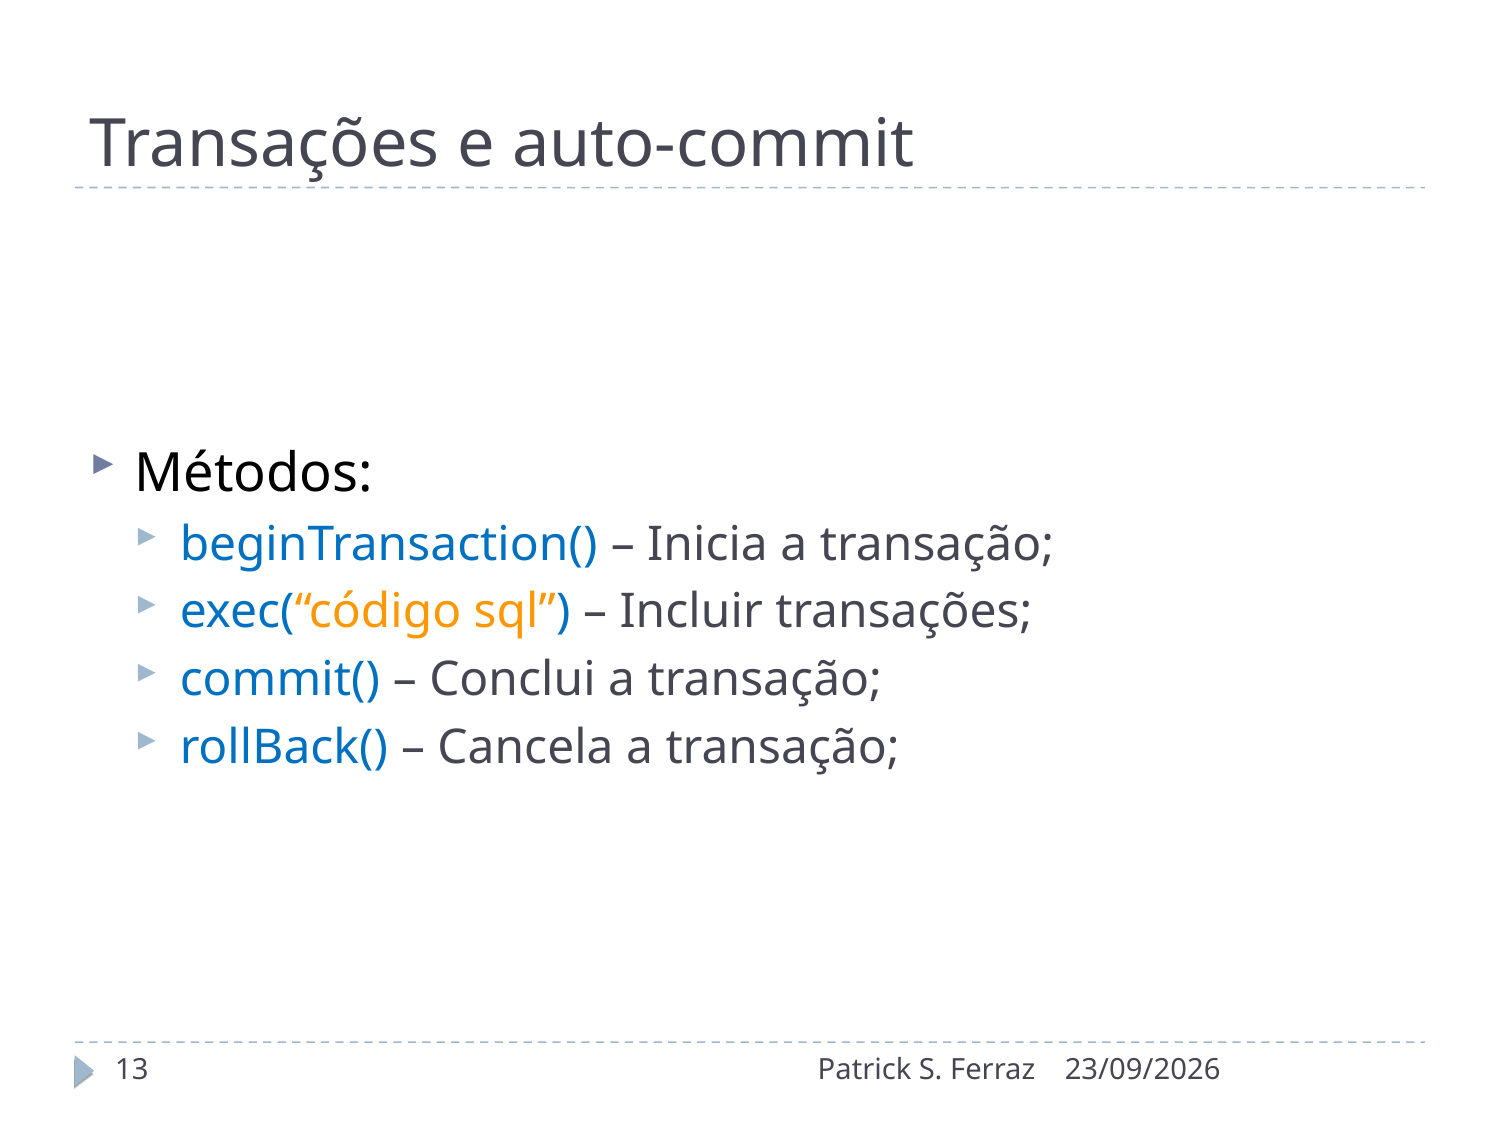

# Transações e auto-commit
Métodos:
beginTransaction() – Inicia a transação;
exec(“código sql”) – Incluir transações;
commit() – Conclui a transação;
rollBack() – Cancela a transação;
Patrick S. Ferraz